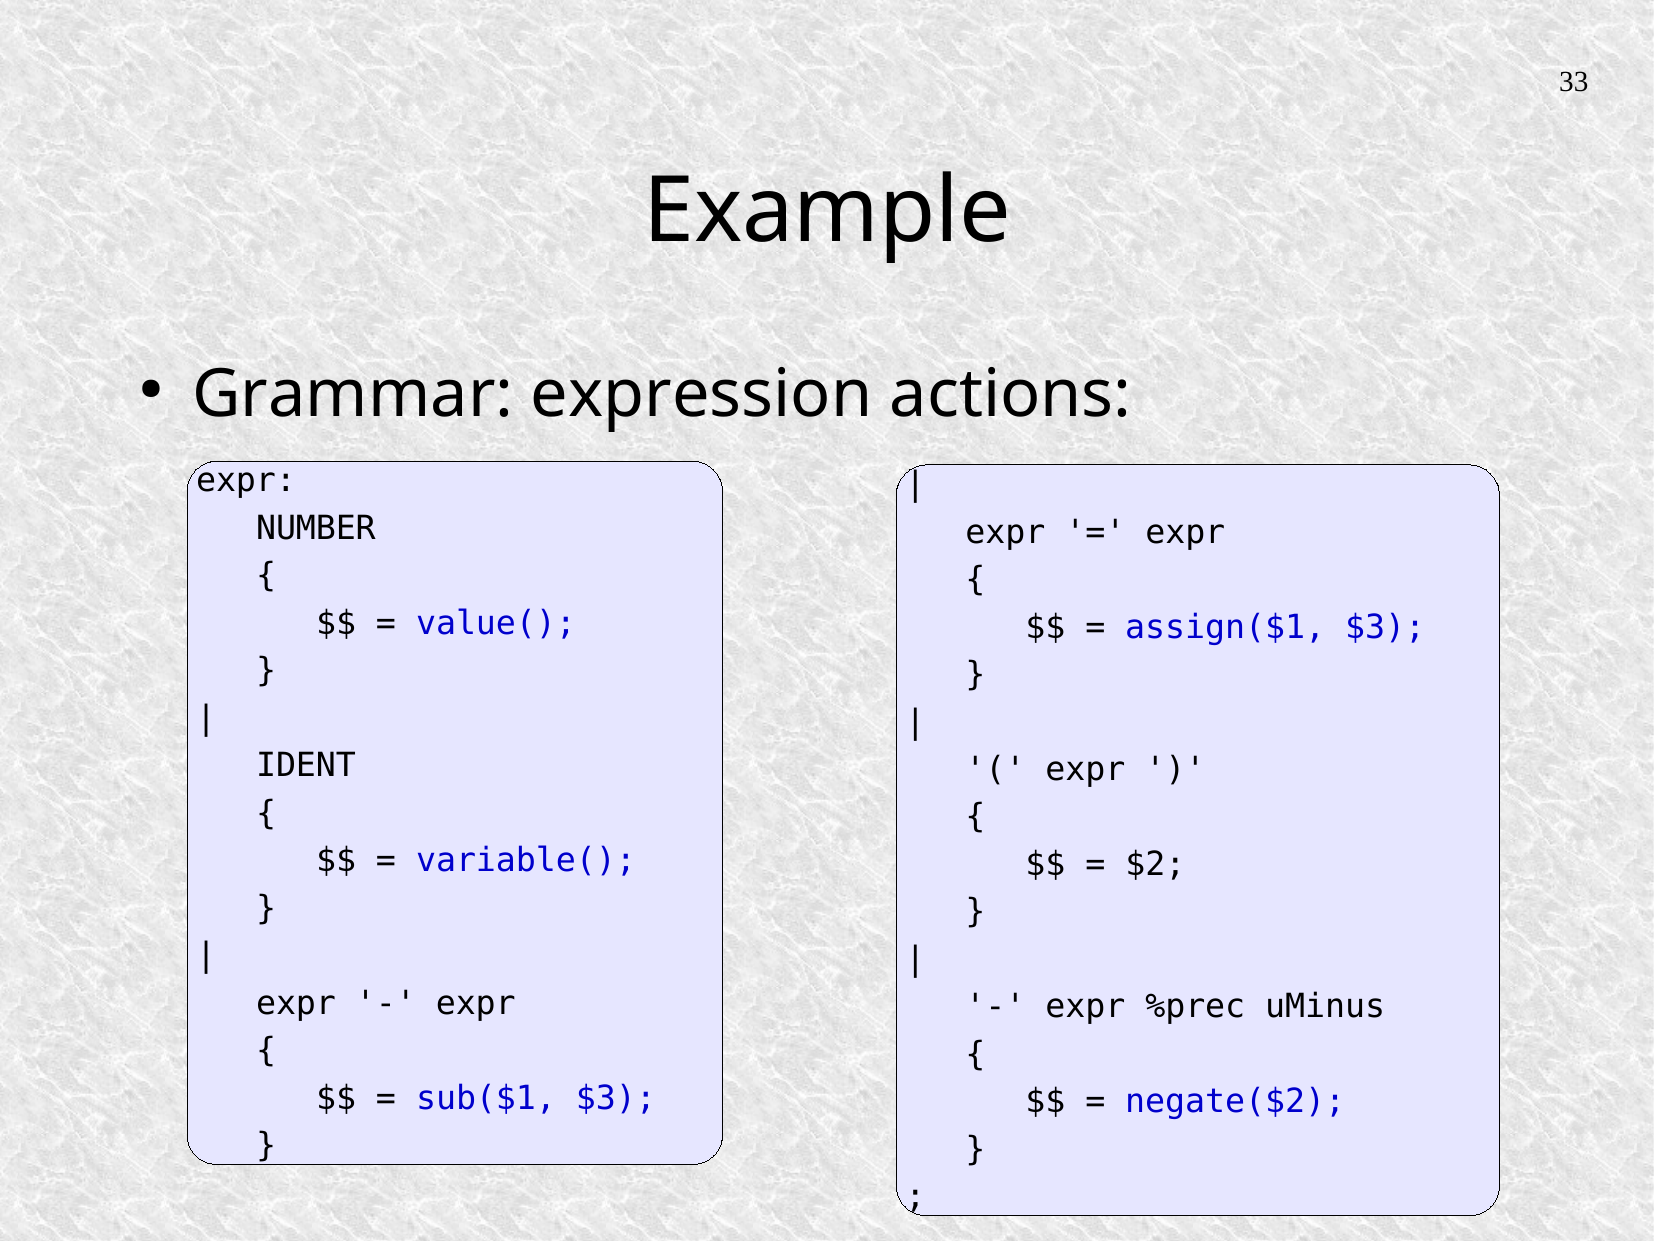

33
# Example
Grammar: expression actions:
expr:
 NUMBER
 {
 $$ = value();
 }
|
 IDENT
 {
 $$ = variable();
 }
|
 expr '-' expr
 {
 $$ = sub($1, $3);
 }
|
 expr '=' expr
 {
 $$ = assign($1, $3);
 }
|
 '(' expr ')'
 {
 $$ = $2;
 }
|
 '-' expr %prec uMinus
 {
 $$ = negate($2);
 }
;